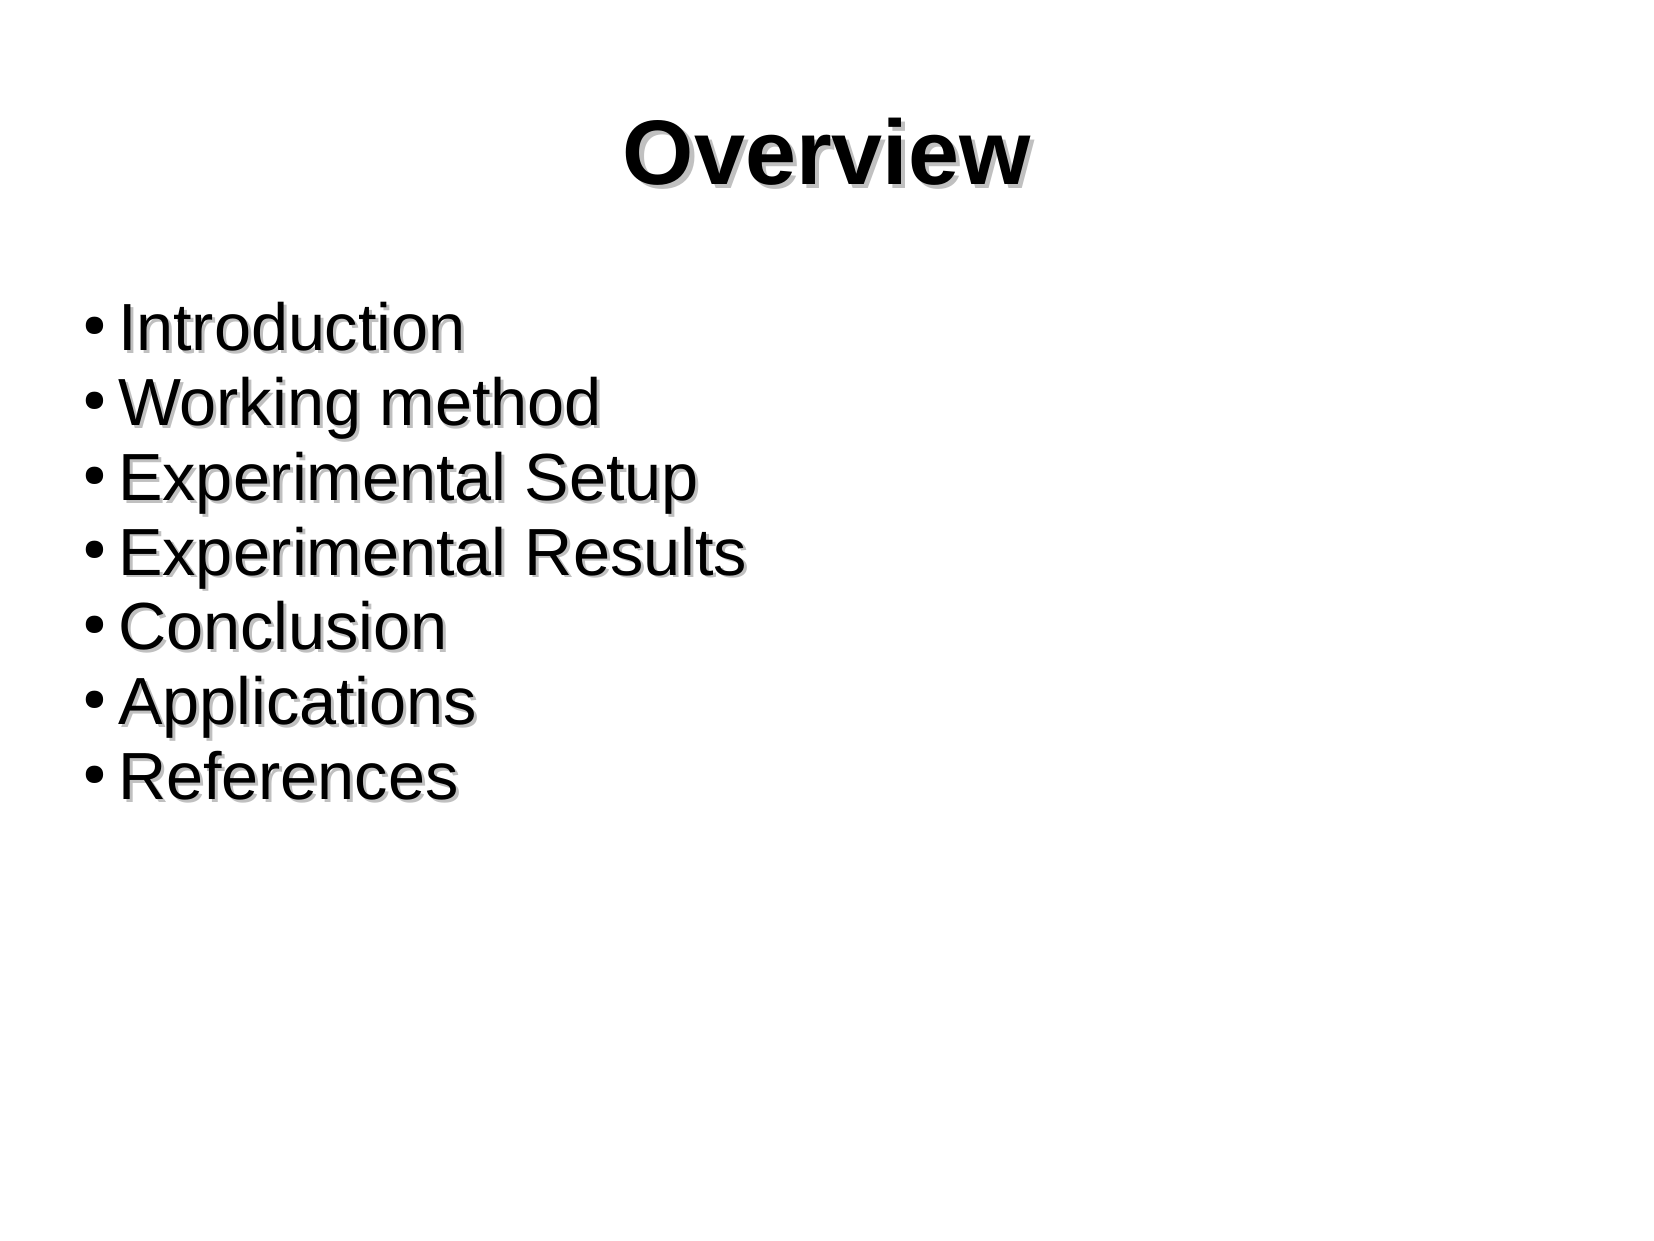

# Overview
Introduction
Working method
Experimental Setup
Experimental Results
Conclusion
Applications
References